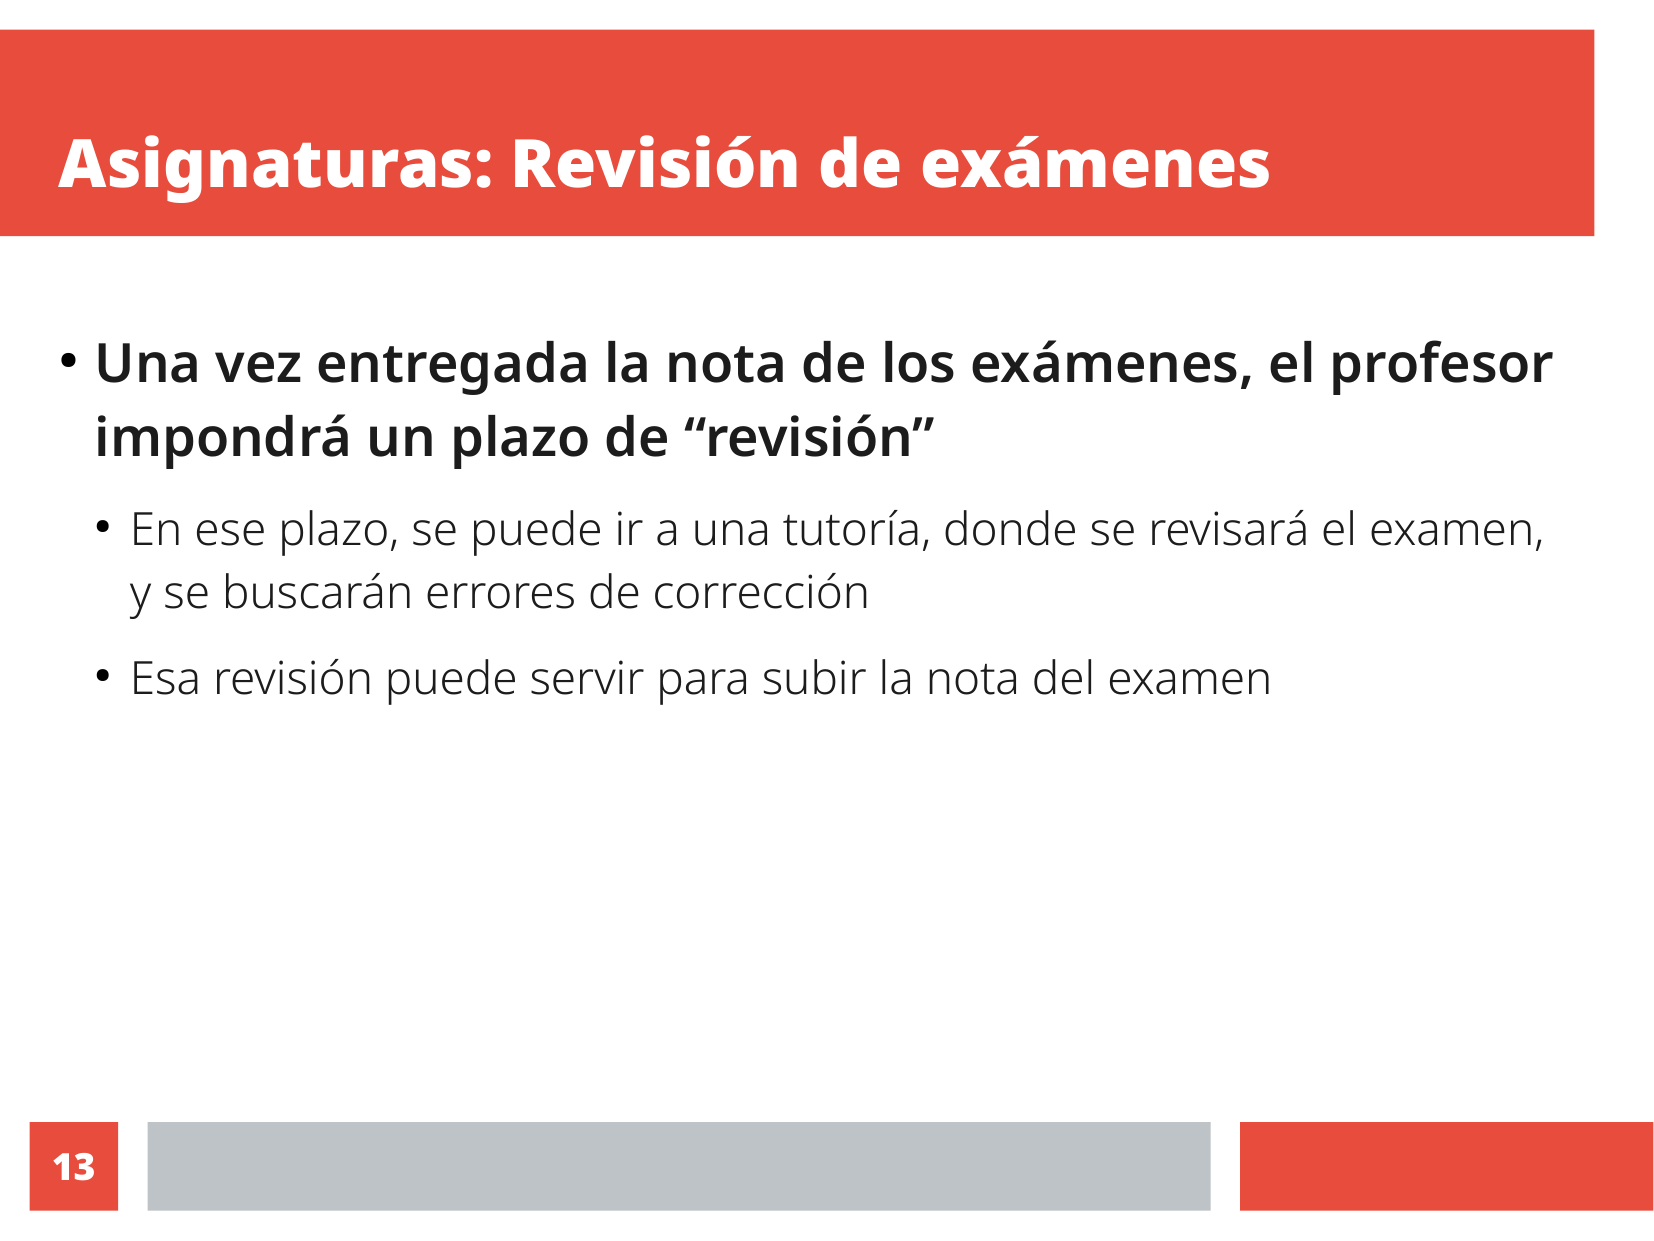

# Asignaturas: Revisión de exámenes
Una vez entregada la nota de los exámenes, el profesor impondrá un plazo de “revisión”
En ese plazo, se puede ir a una tutoría, donde se revisará el examen, y se buscarán errores de corrección
Esa revisión puede servir para subir la nota del examen
13